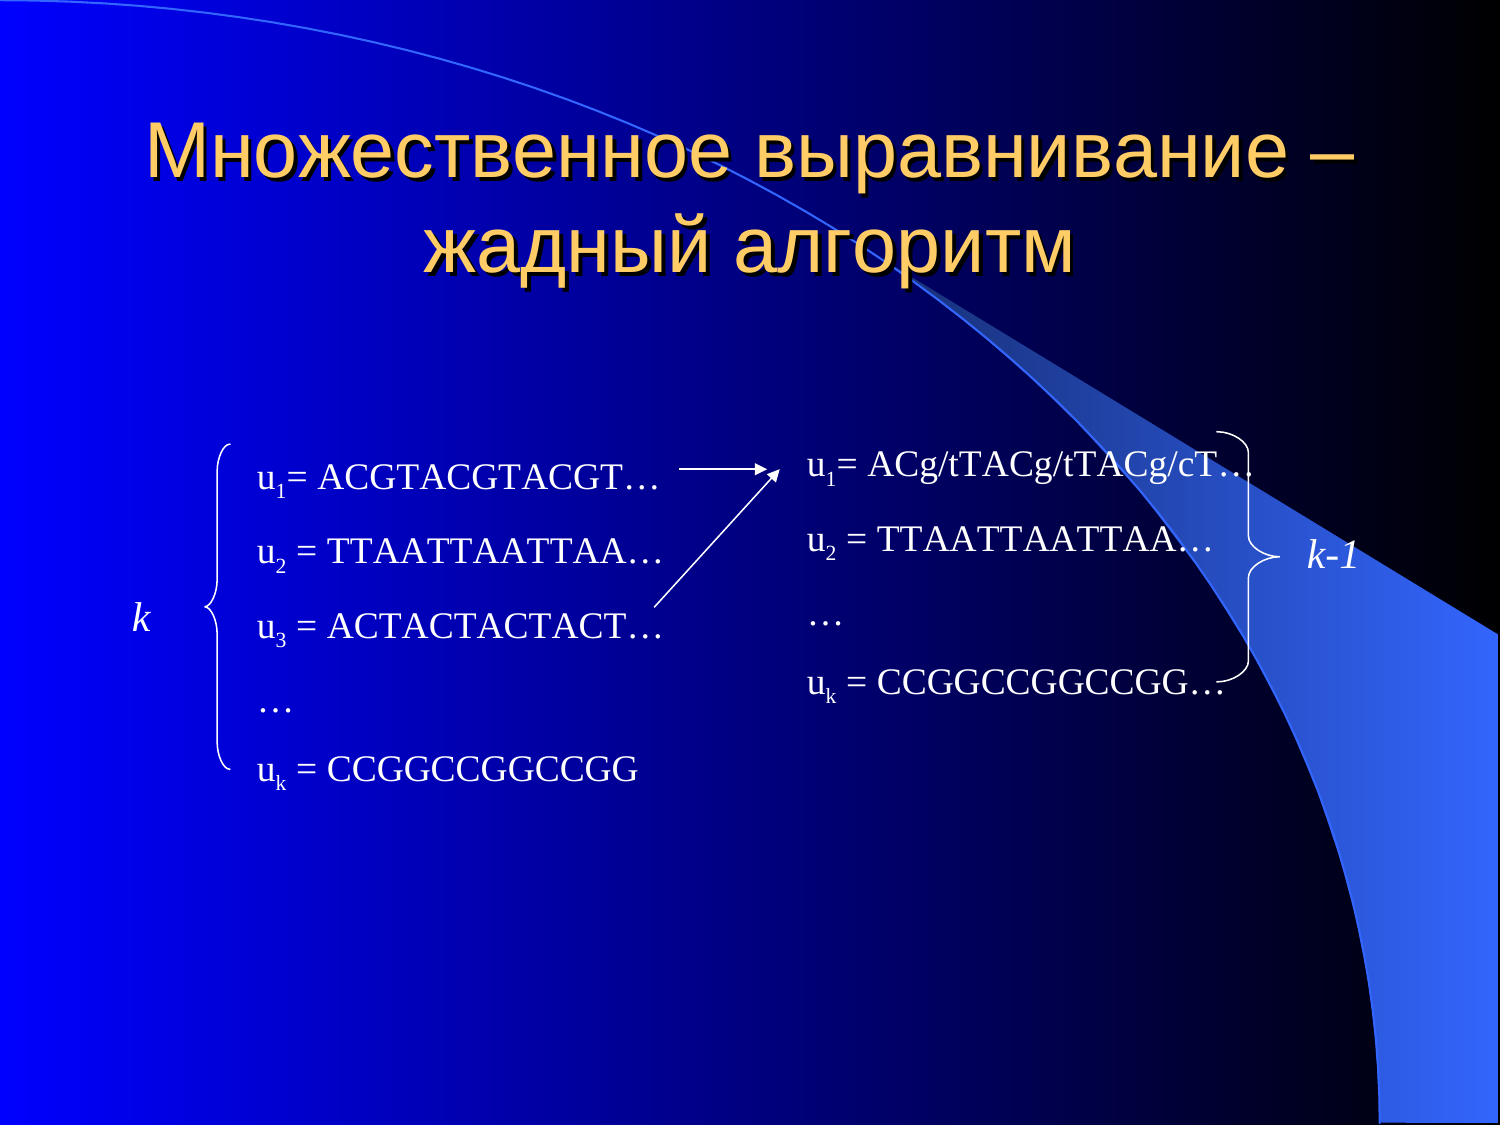

# Множественное выравнивание – жадный алгоритм
u1= ACg/tTACg/tTACg/cT…
u2 = TTAATTAATTAA…
…
uk = CCGGCCGGCCGG…
u1= ACGTACGTACGT…
u2 = TTAATTAATTAA…
u3 = ACTACTACTACT…
…
uk = CCGGCCGGCCGG
k-1
k